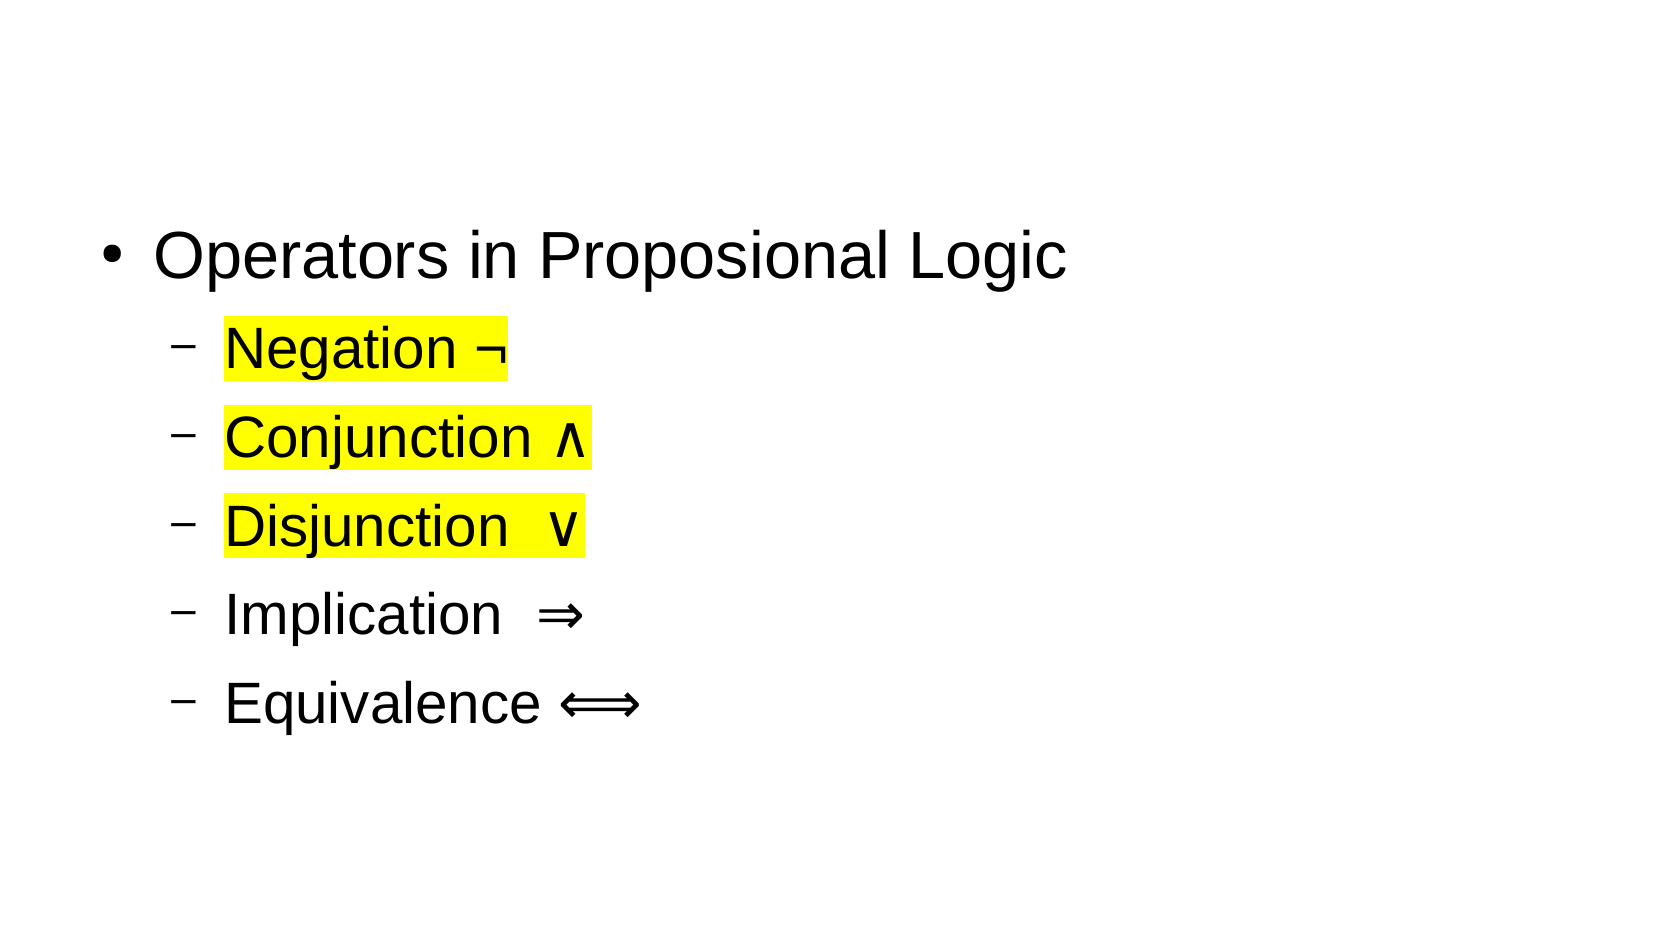

#
Operators in Proposional Logic
Negation ¬
Conjunction ∧
Disjunction ∨
Implication ⇒
Equivalence ⟺